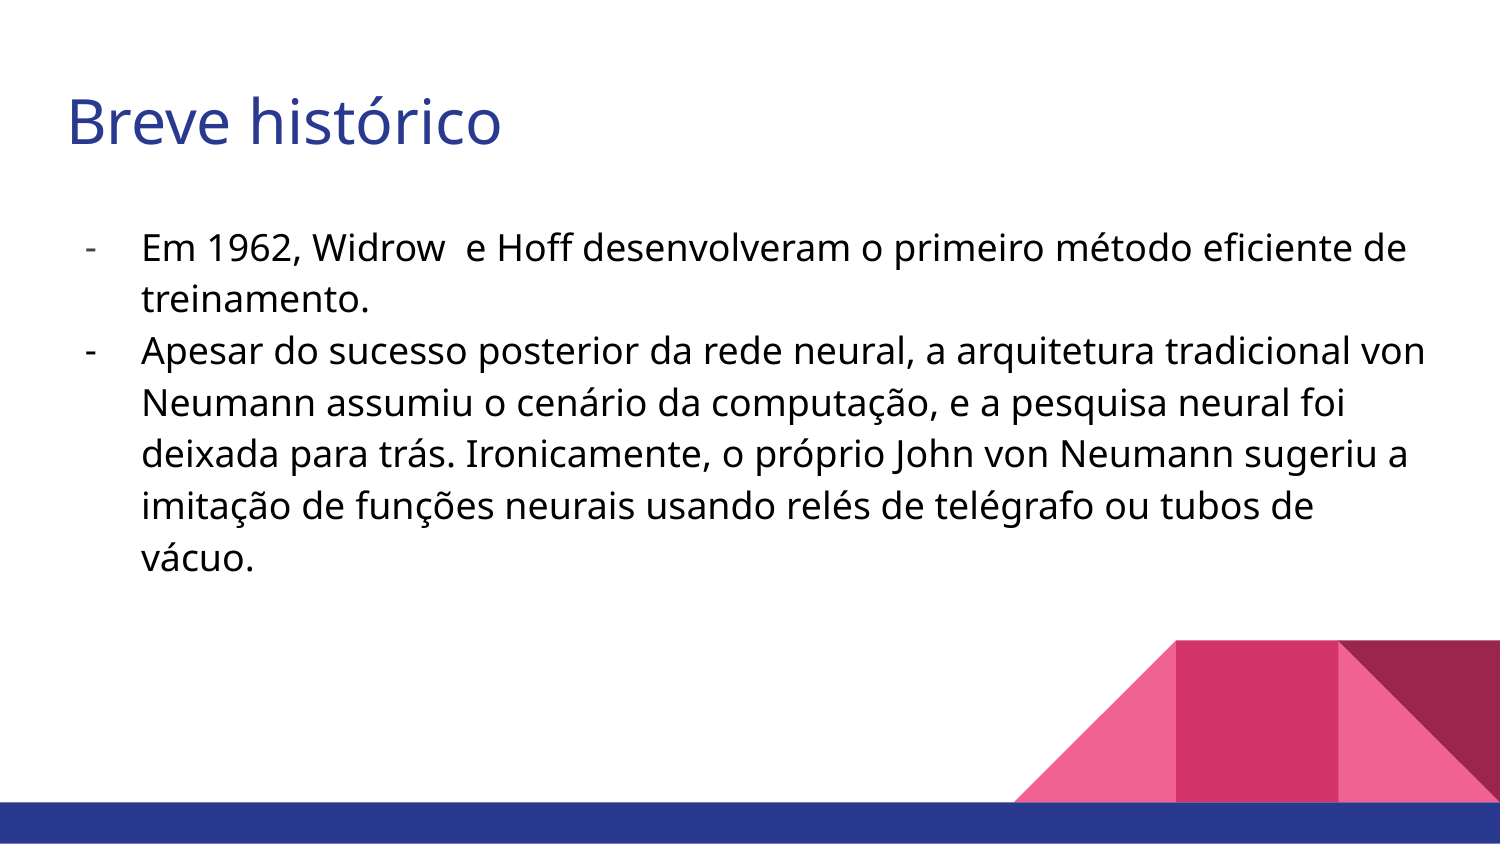

# Breve histórico
Em 1962, Widrow e Hoff desenvolveram o primeiro método eficiente de treinamento.
Apesar do sucesso posterior da rede neural, a arquitetura tradicional von Neumann assumiu o cenário da computação, e a pesquisa neural foi deixada para trás. Ironicamente, o próprio John von Neumann sugeriu a imitação de funções neurais usando relés de telégrafo ou tubos de vácuo.